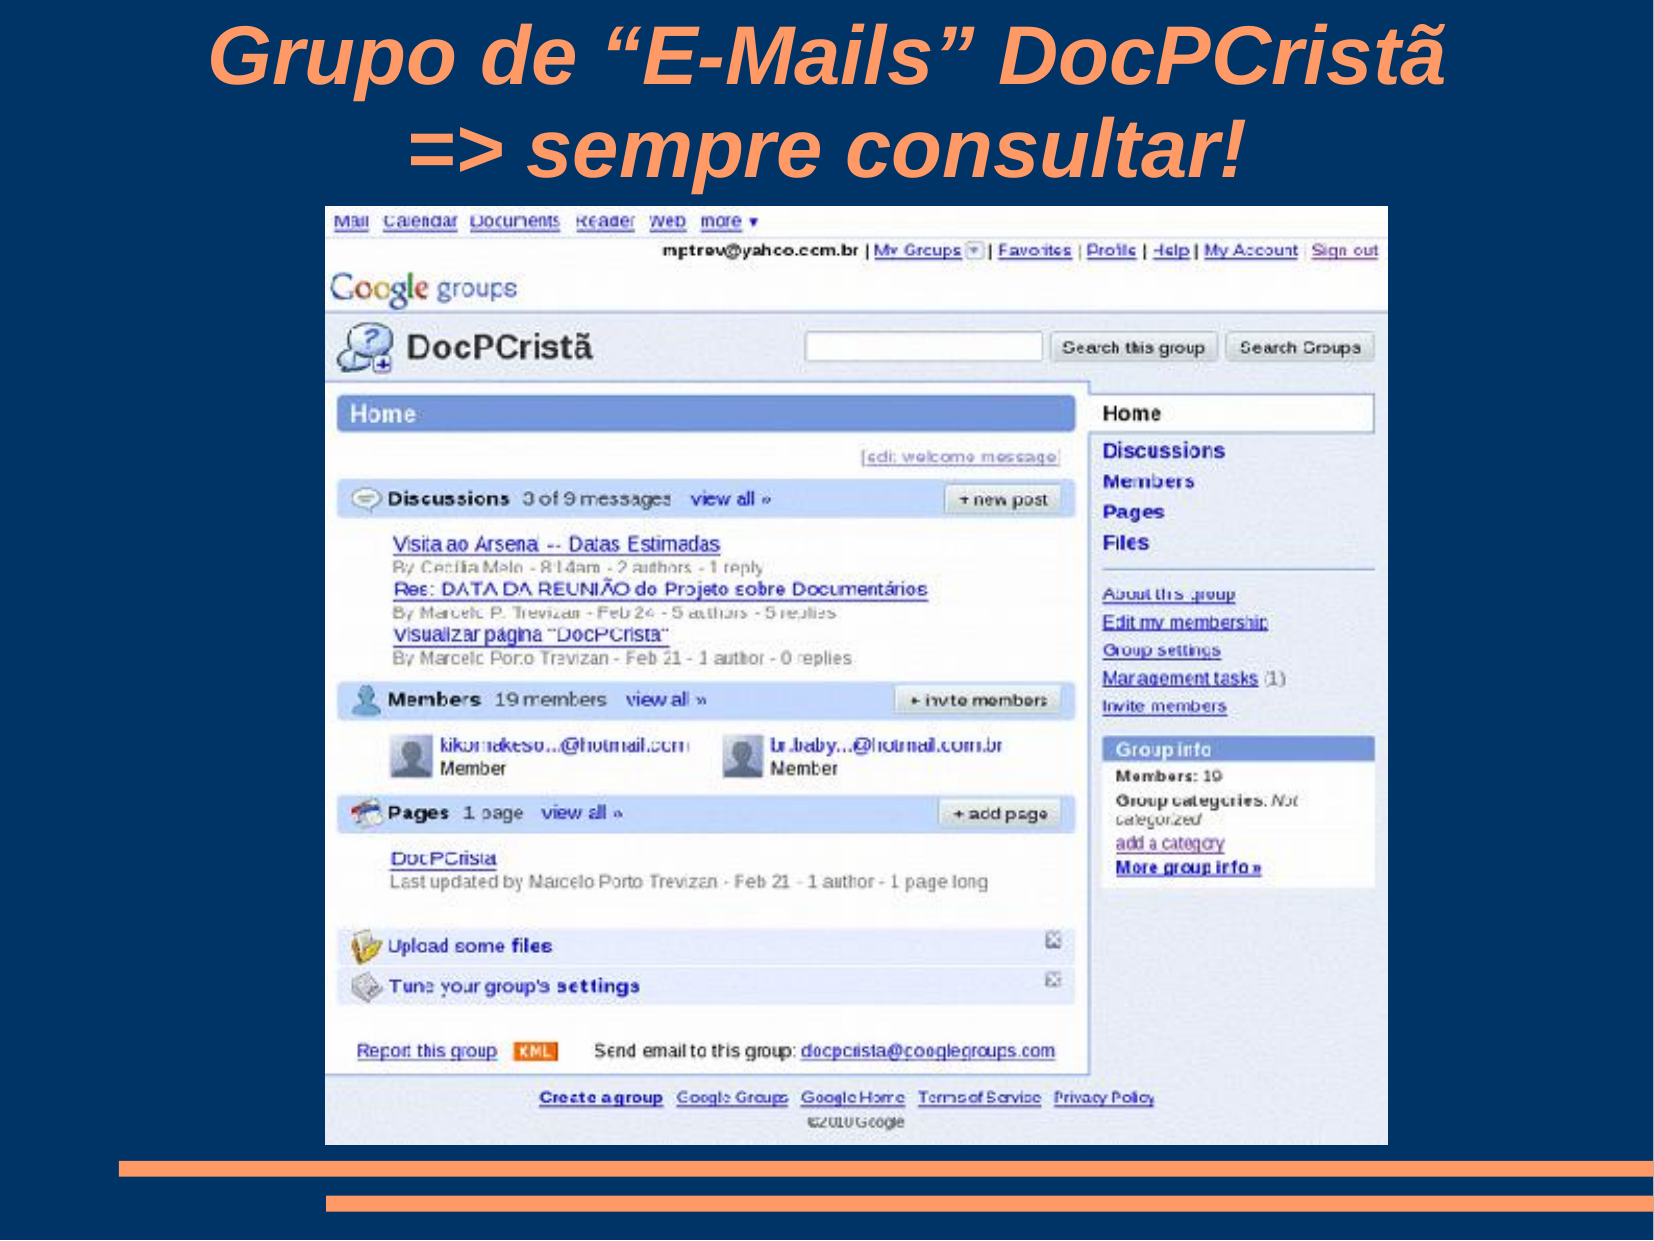

# Grupo de “E-Mails” DocPCristã => sempre consultar!